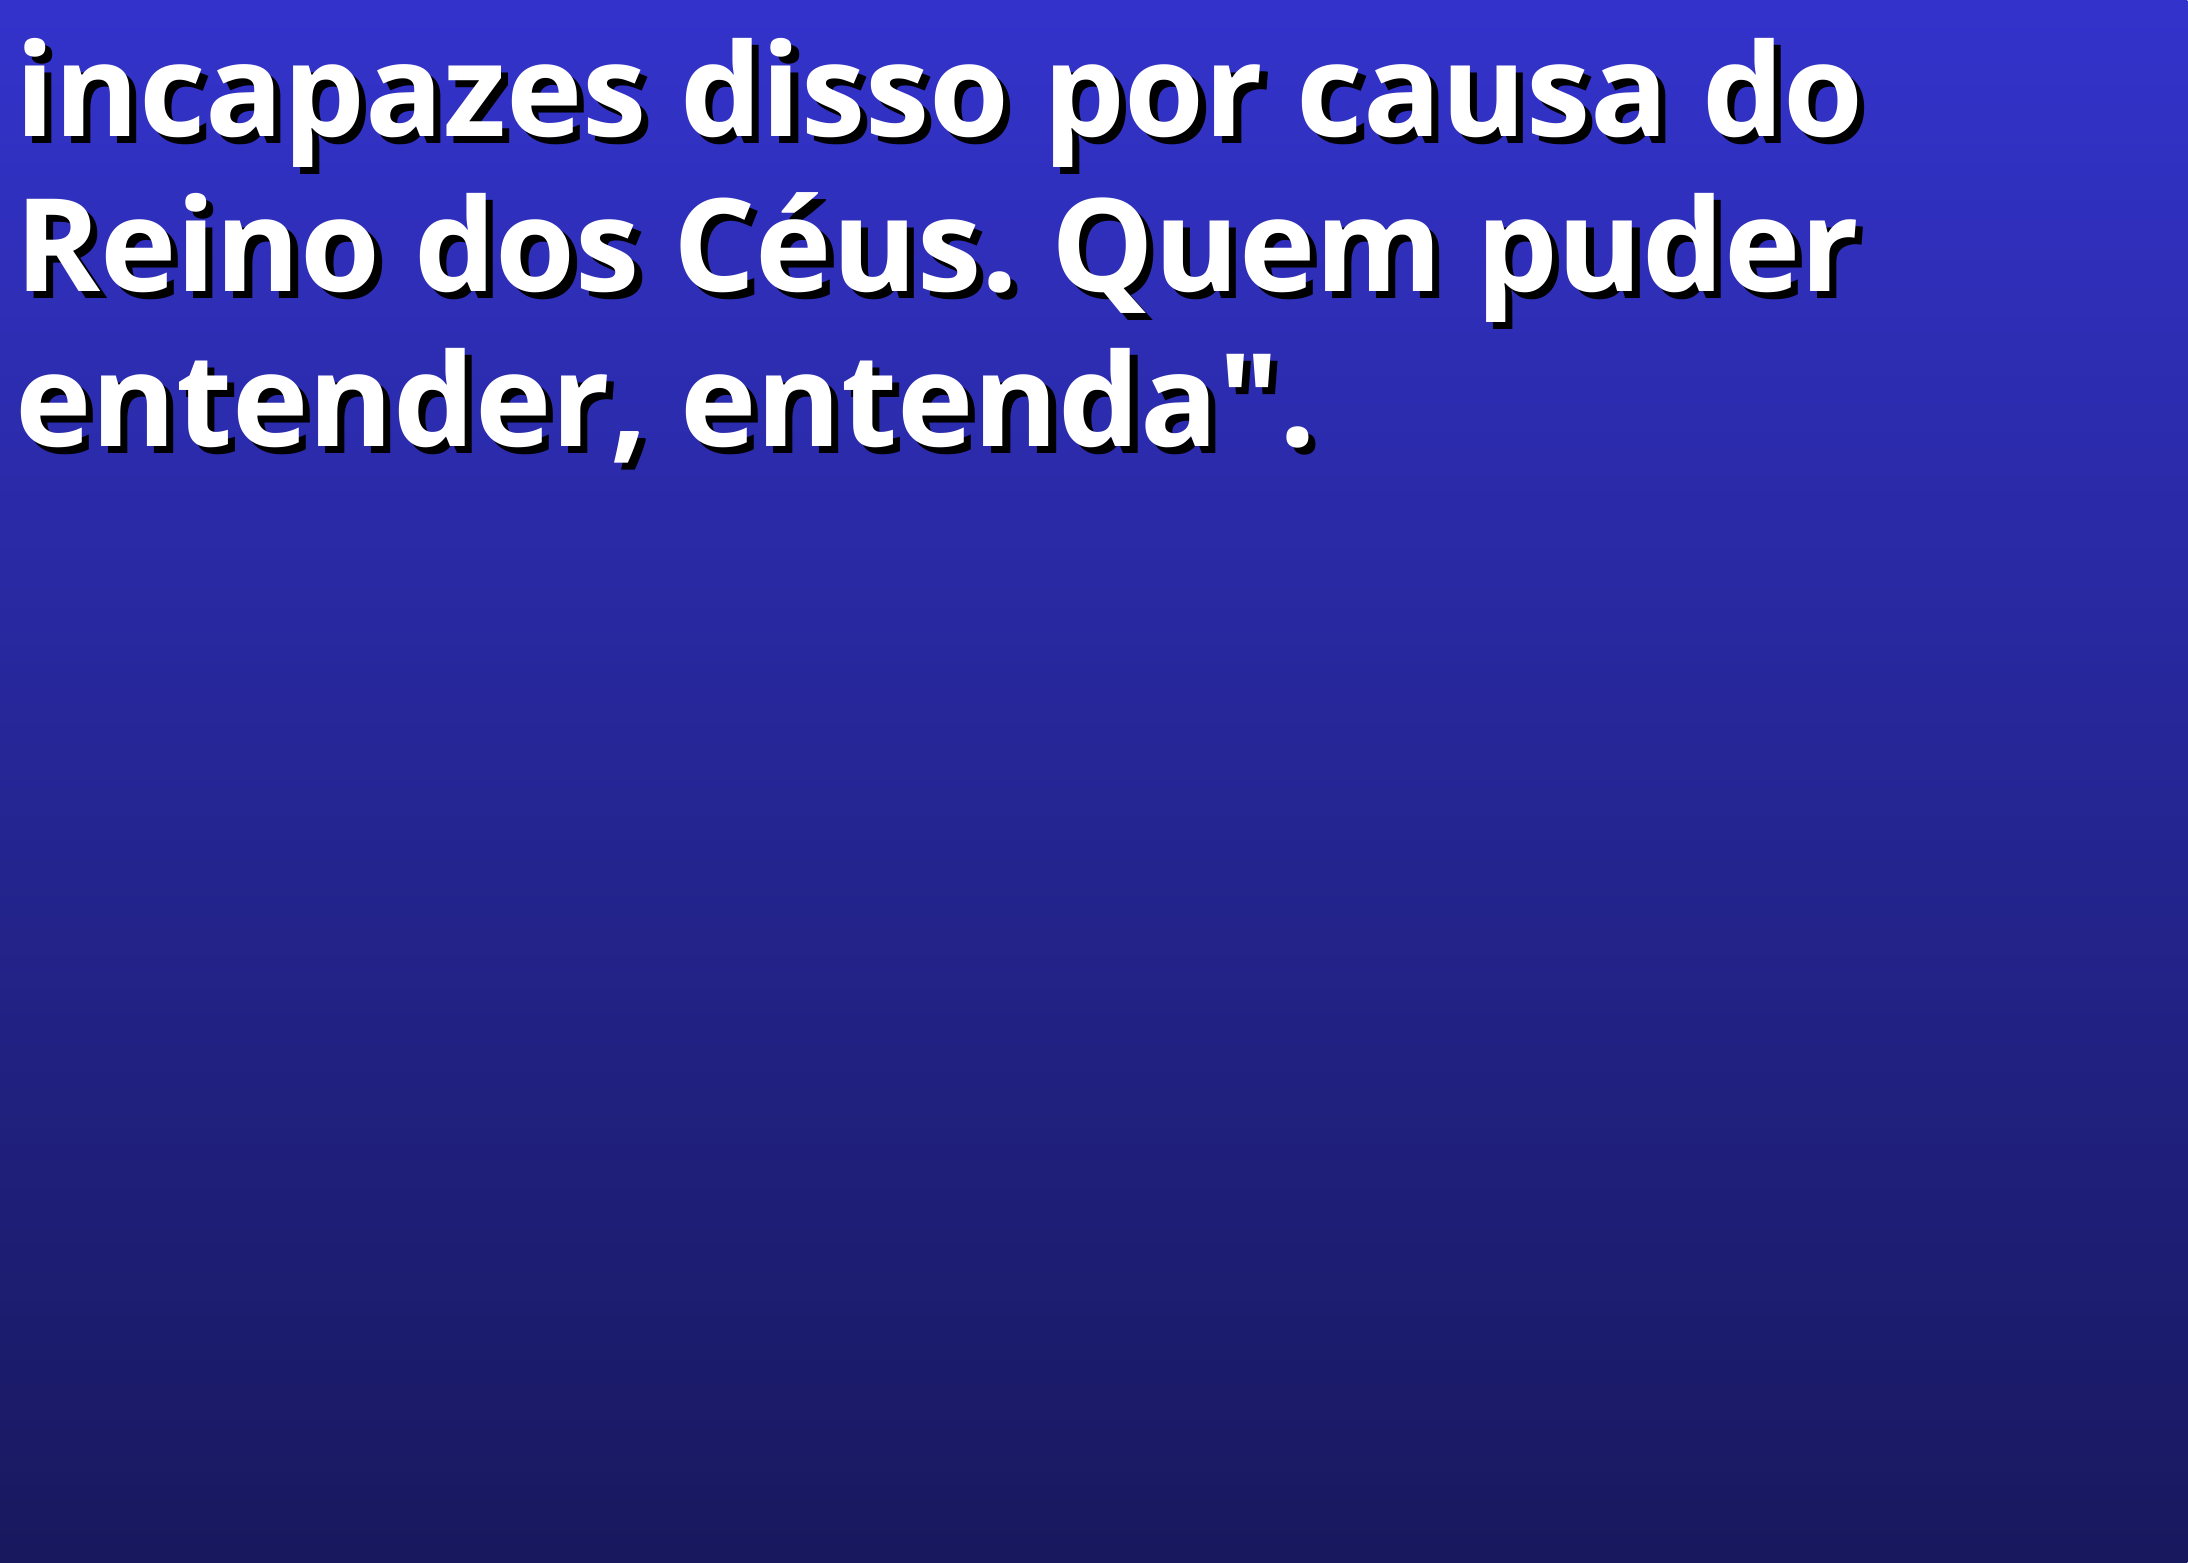

incapazes disso por causa do Reino dos Céus. Quem puder entender, entenda".